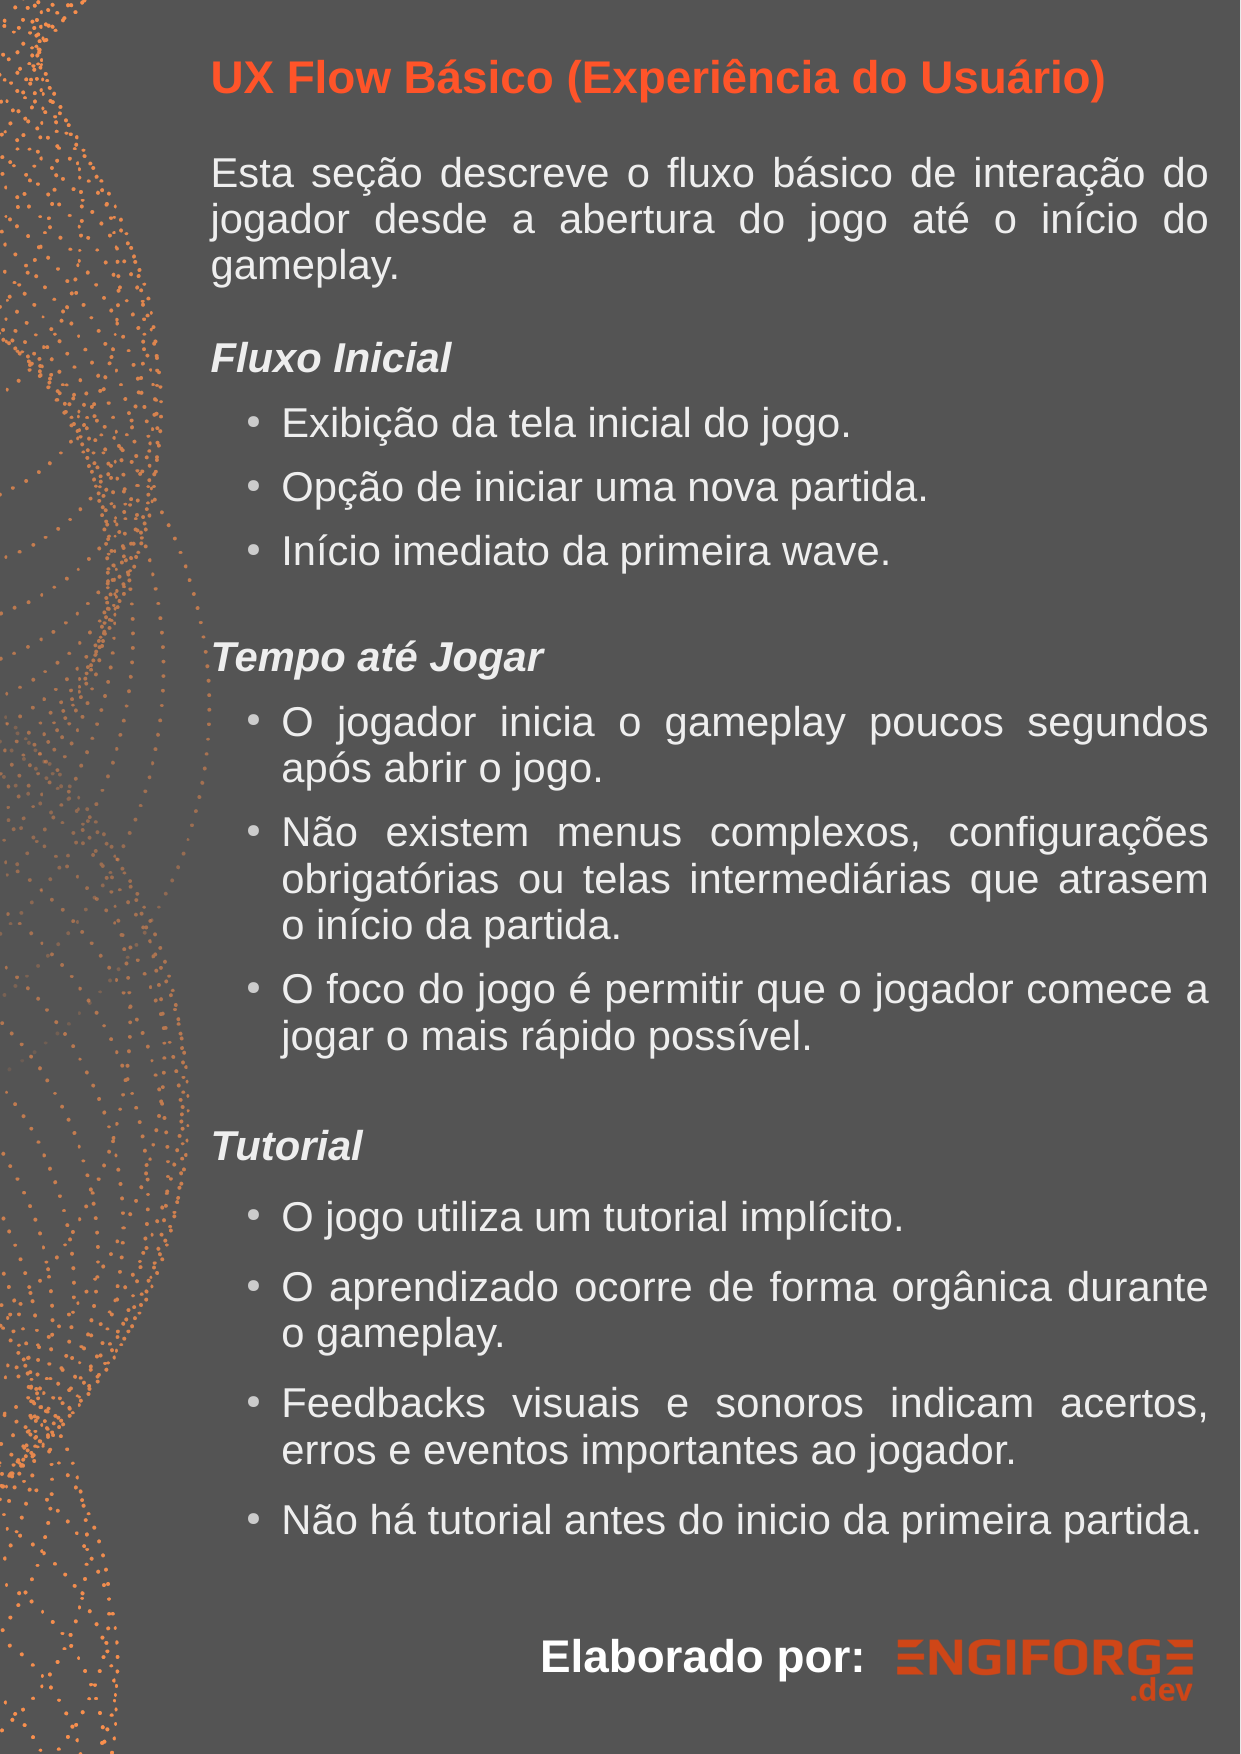

UX Flow Básico (Experiência do Usuário)
Esta seção descreve o fluxo básico de interação do jogador desde a abertura do jogo até o início do gameplay.
Fluxo Inicial
Exibição da tela inicial do jogo.
Opção de iniciar uma nova partida.
Início imediato da primeira wave.
Tempo até Jogar
O jogador inicia o gameplay poucos segundos após abrir o jogo.
Não existem menus complexos, configurações obrigatórias ou telas intermediárias que atrasem o início da partida.
O foco do jogo é permitir que o jogador comece a jogar o mais rápido possível.
Tutorial
O jogo utiliza um tutorial implícito.
O aprendizado ocorre de forma orgânica durante o gameplay.
Feedbacks visuais e sonoros indicam acertos, erros e eventos importantes ao jogador.
Não há tutorial antes do inicio da primeira partida.
Elaborado por: